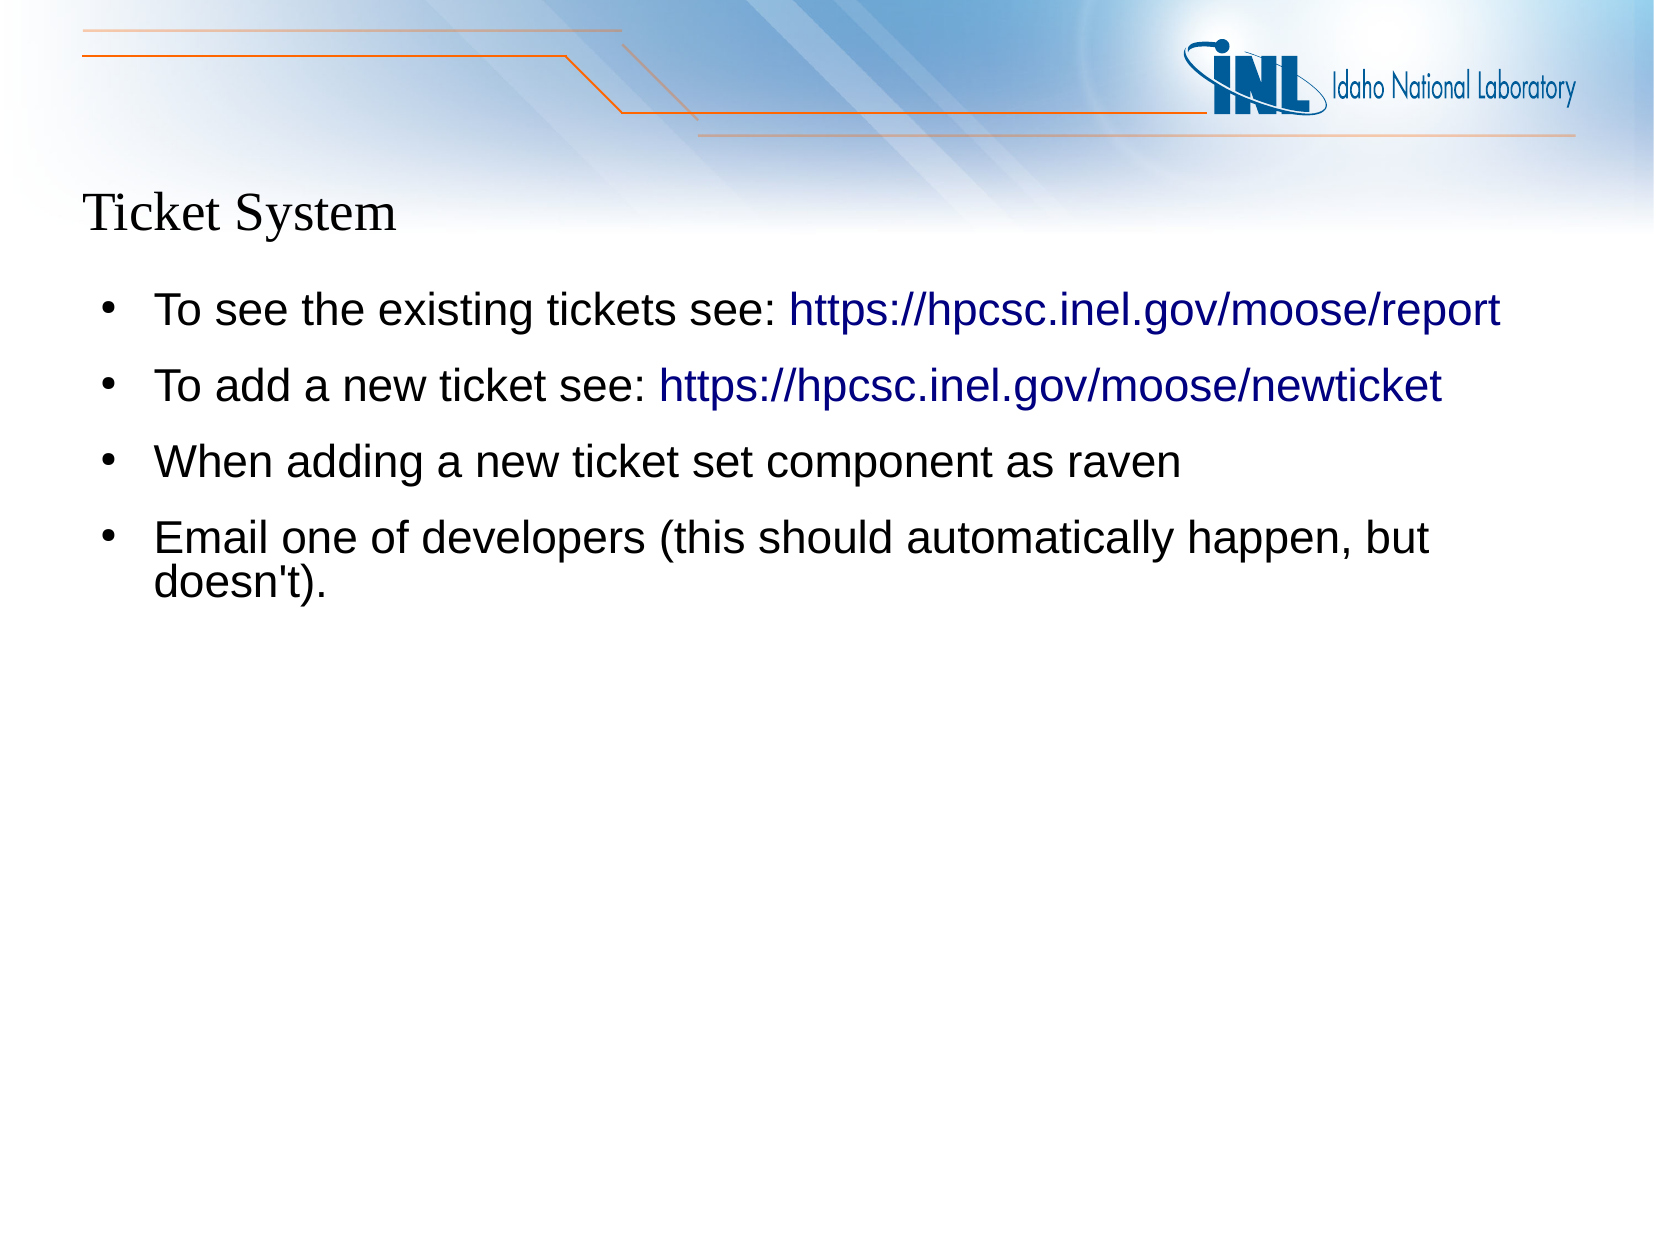

# Ticket System
To see the existing tickets see: https://hpcsc.inel.gov/moose/report
To add a new ticket see: https://hpcsc.inel.gov/moose/newticket
When adding a new ticket set component as raven
Email one of developers (this should automatically happen, but doesn't).